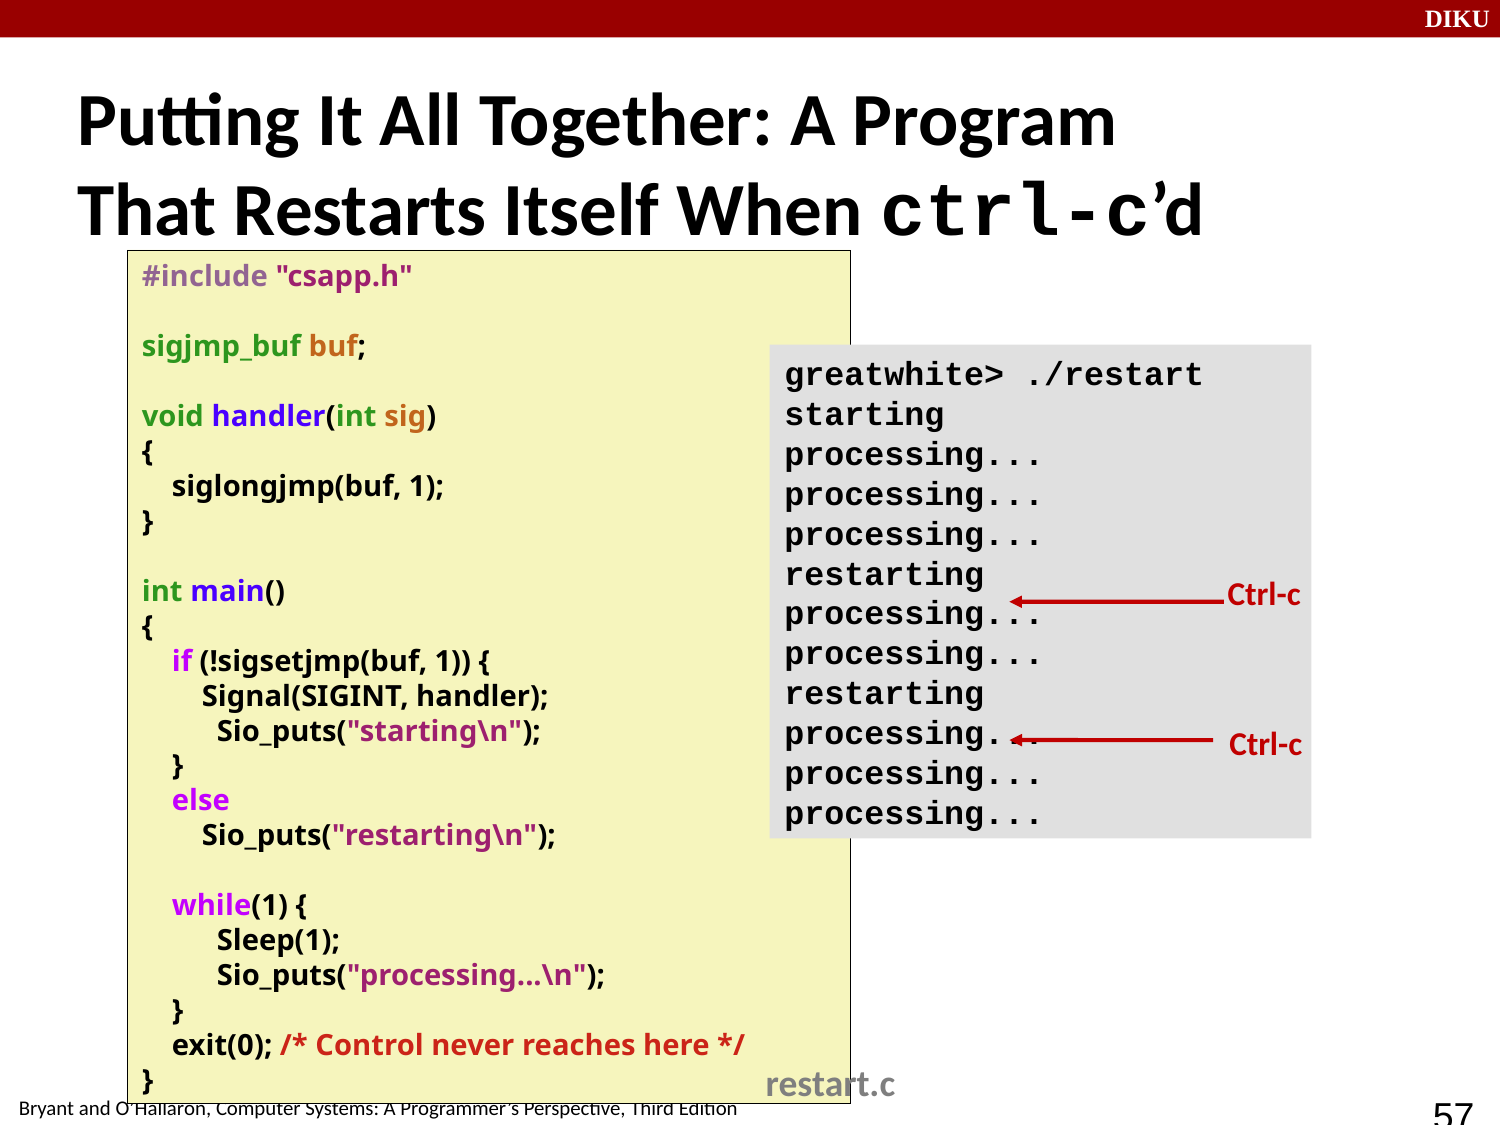

Putting It All Together: A Program
That Restarts Itself When ctrl-c’d
#include "csapp.h"
sigjmp_buf buf;
void handler(int sig)
{
 siglongjmp(buf, 1);
}
int main()
{
 if (!sigsetjmp(buf, 1)) {
 Signal(SIGINT, handler);
	Sio_puts("starting\n");
 }
 else
 Sio_puts("restarting\n");
 while(1) {
	Sleep(1);
	Sio_puts("processing...\n");
 }
 exit(0); /* Control never reaches here */
}
greatwhite> ./restart
starting
processing...
processing...
processing...
restarting
processing...
processing...
restarting
processing...
processing...
processing...
Ctrl-c
Ctrl-c
restart.c